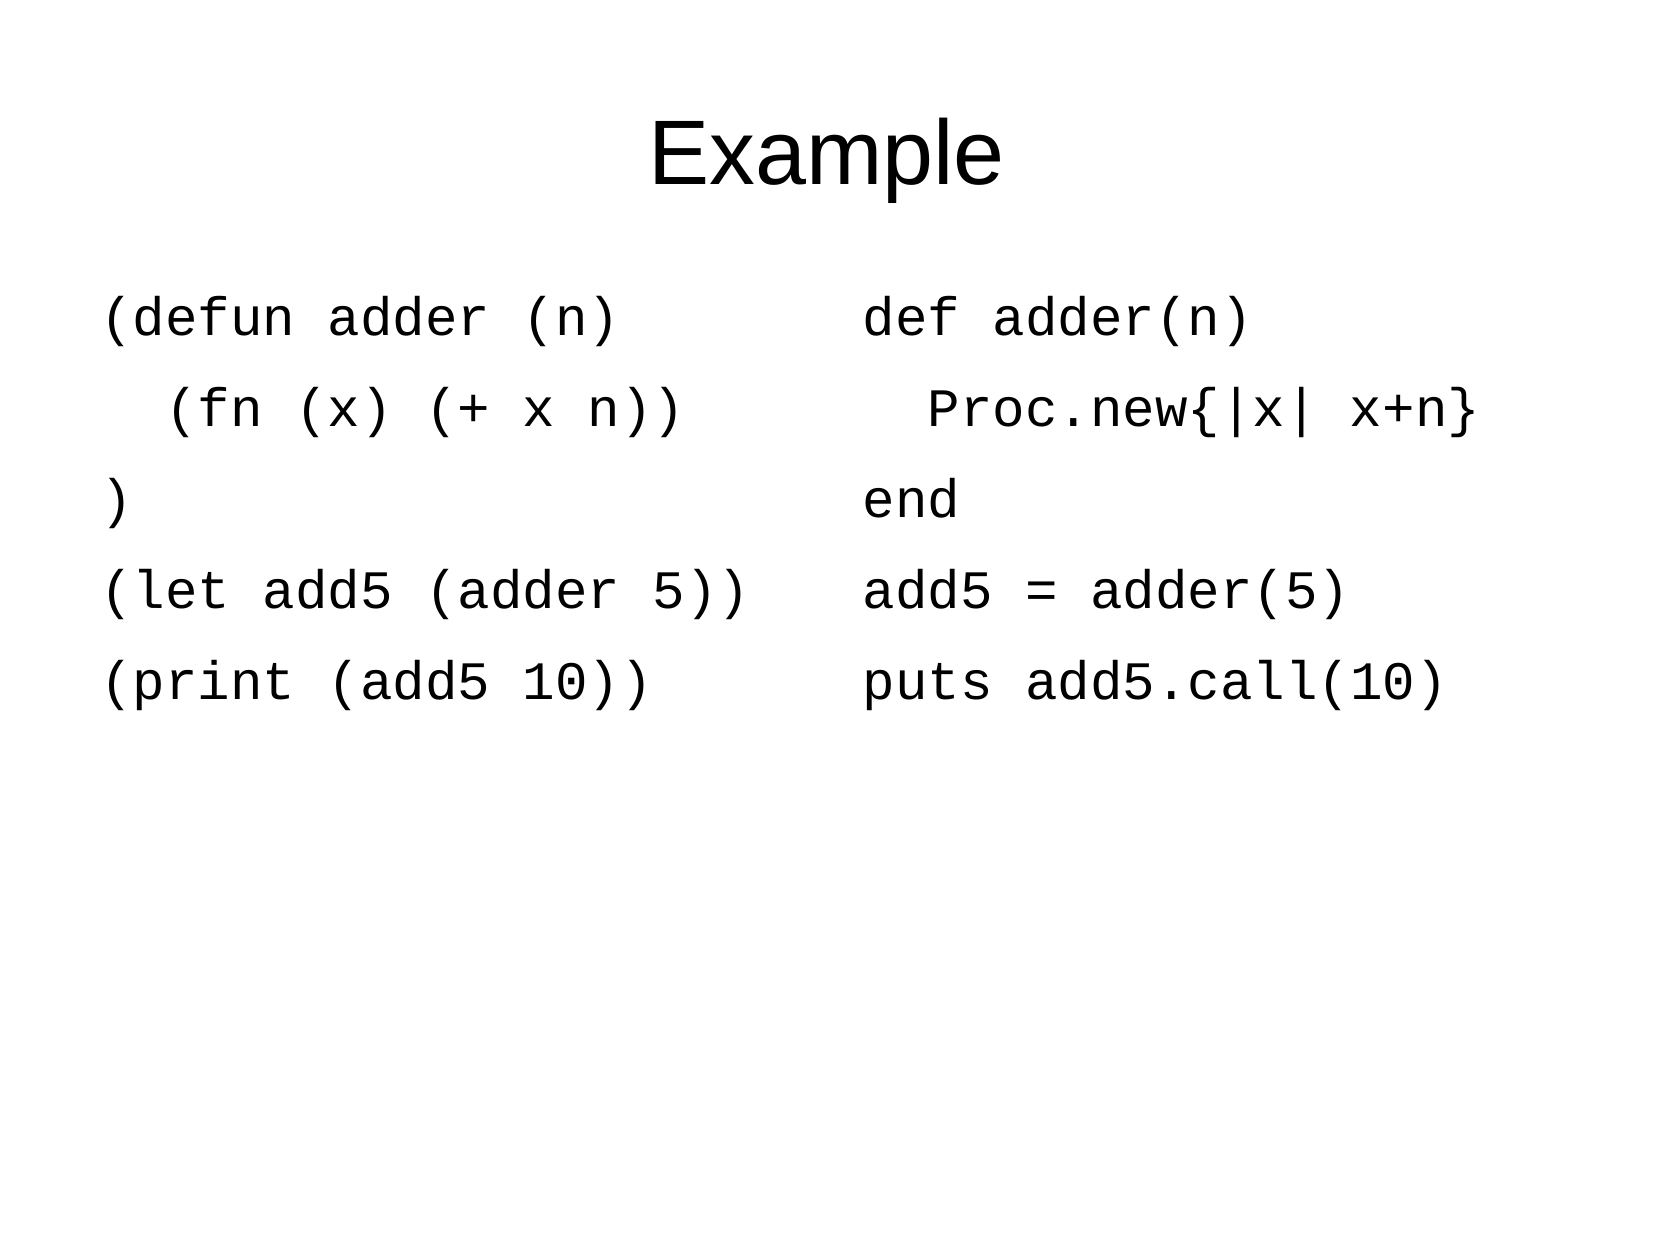

# Example
(defun adder (n)
 (fn (x) (+ x n))
)
(let add5 (adder 5))
(print (add5 10))
def adder(n)
 Proc.new{|x| x+n}
end
add5 = adder(5)
puts add5.call(10)